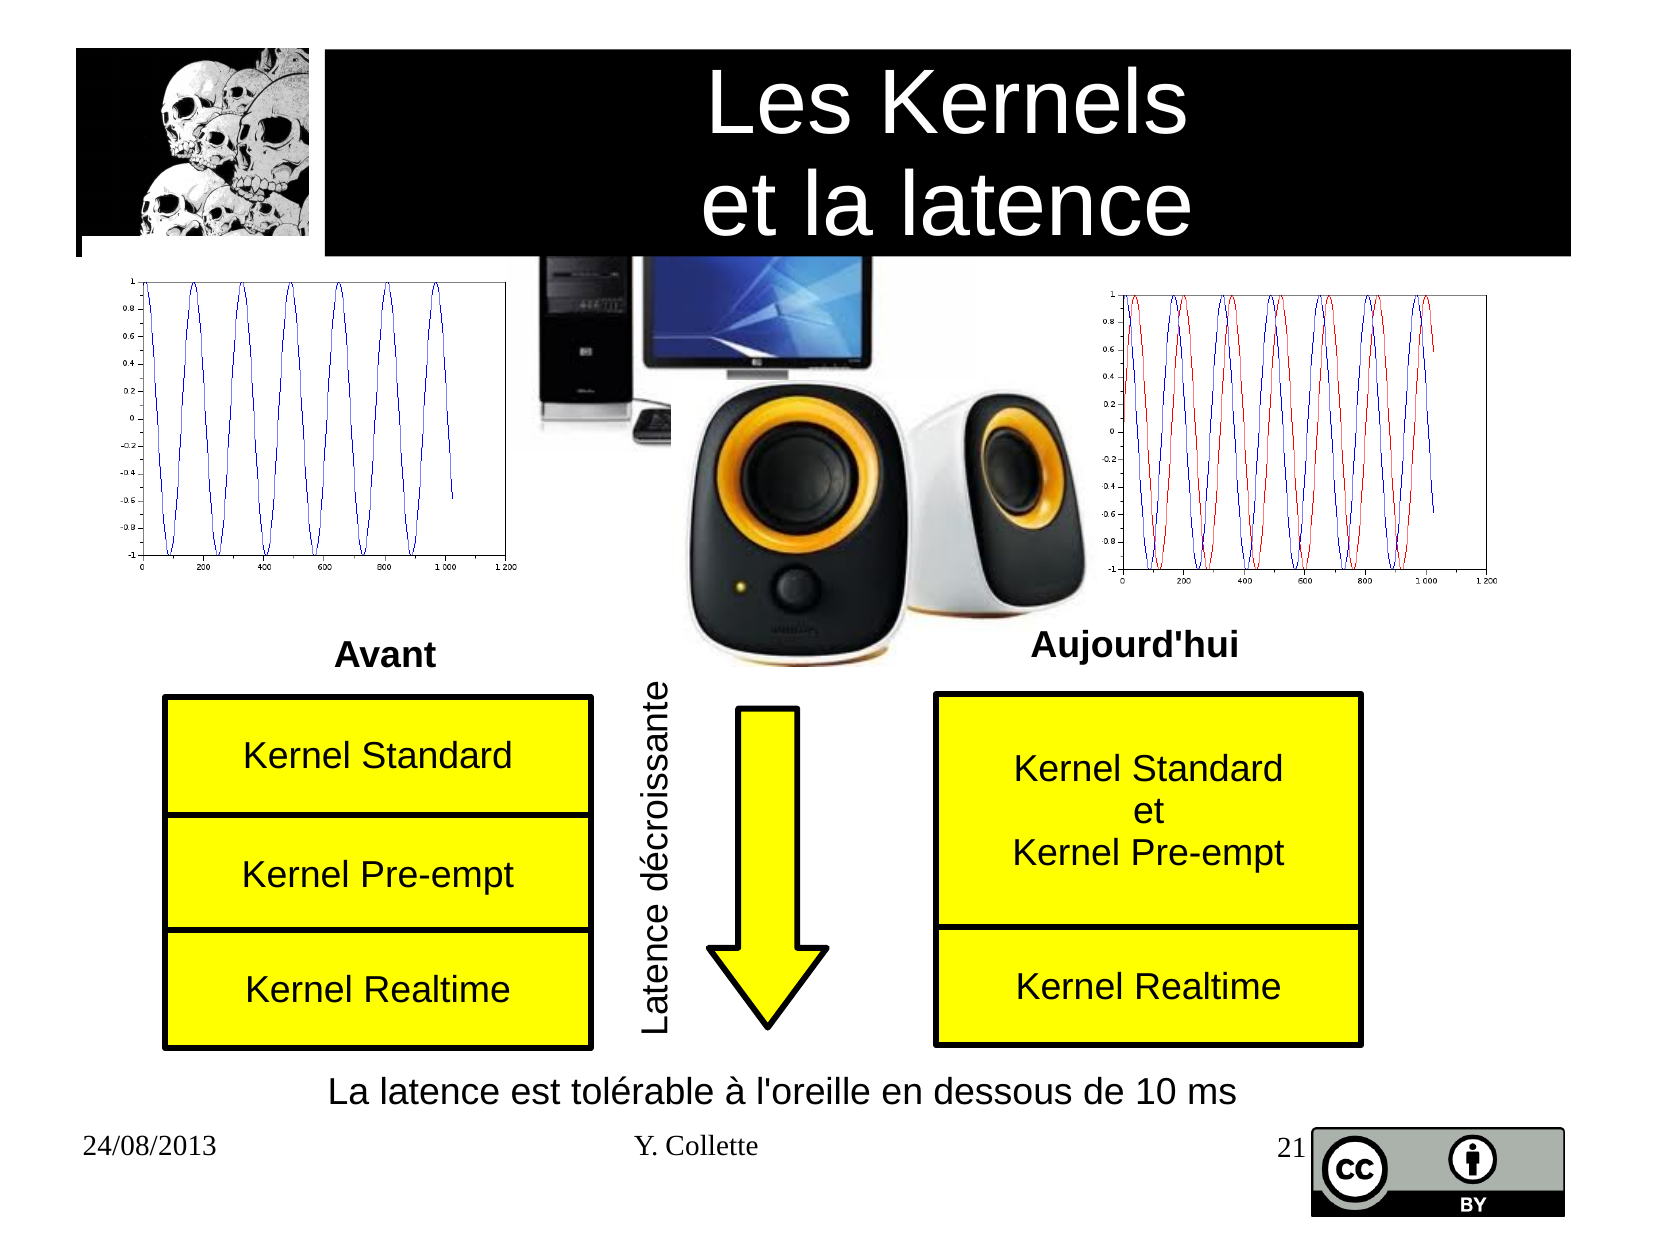

# Les Kernels et la latence
Aujourd'hui
Avant
Kernel Standard
et
Kernel Pre-empt
Kernel Standard
Kernel Pre-empt
Latence décroissante
Kernel Realtime
Kernel Realtime
La latence est tolérable à l'oreille en dessous de 10 ms
Y. Collette
21